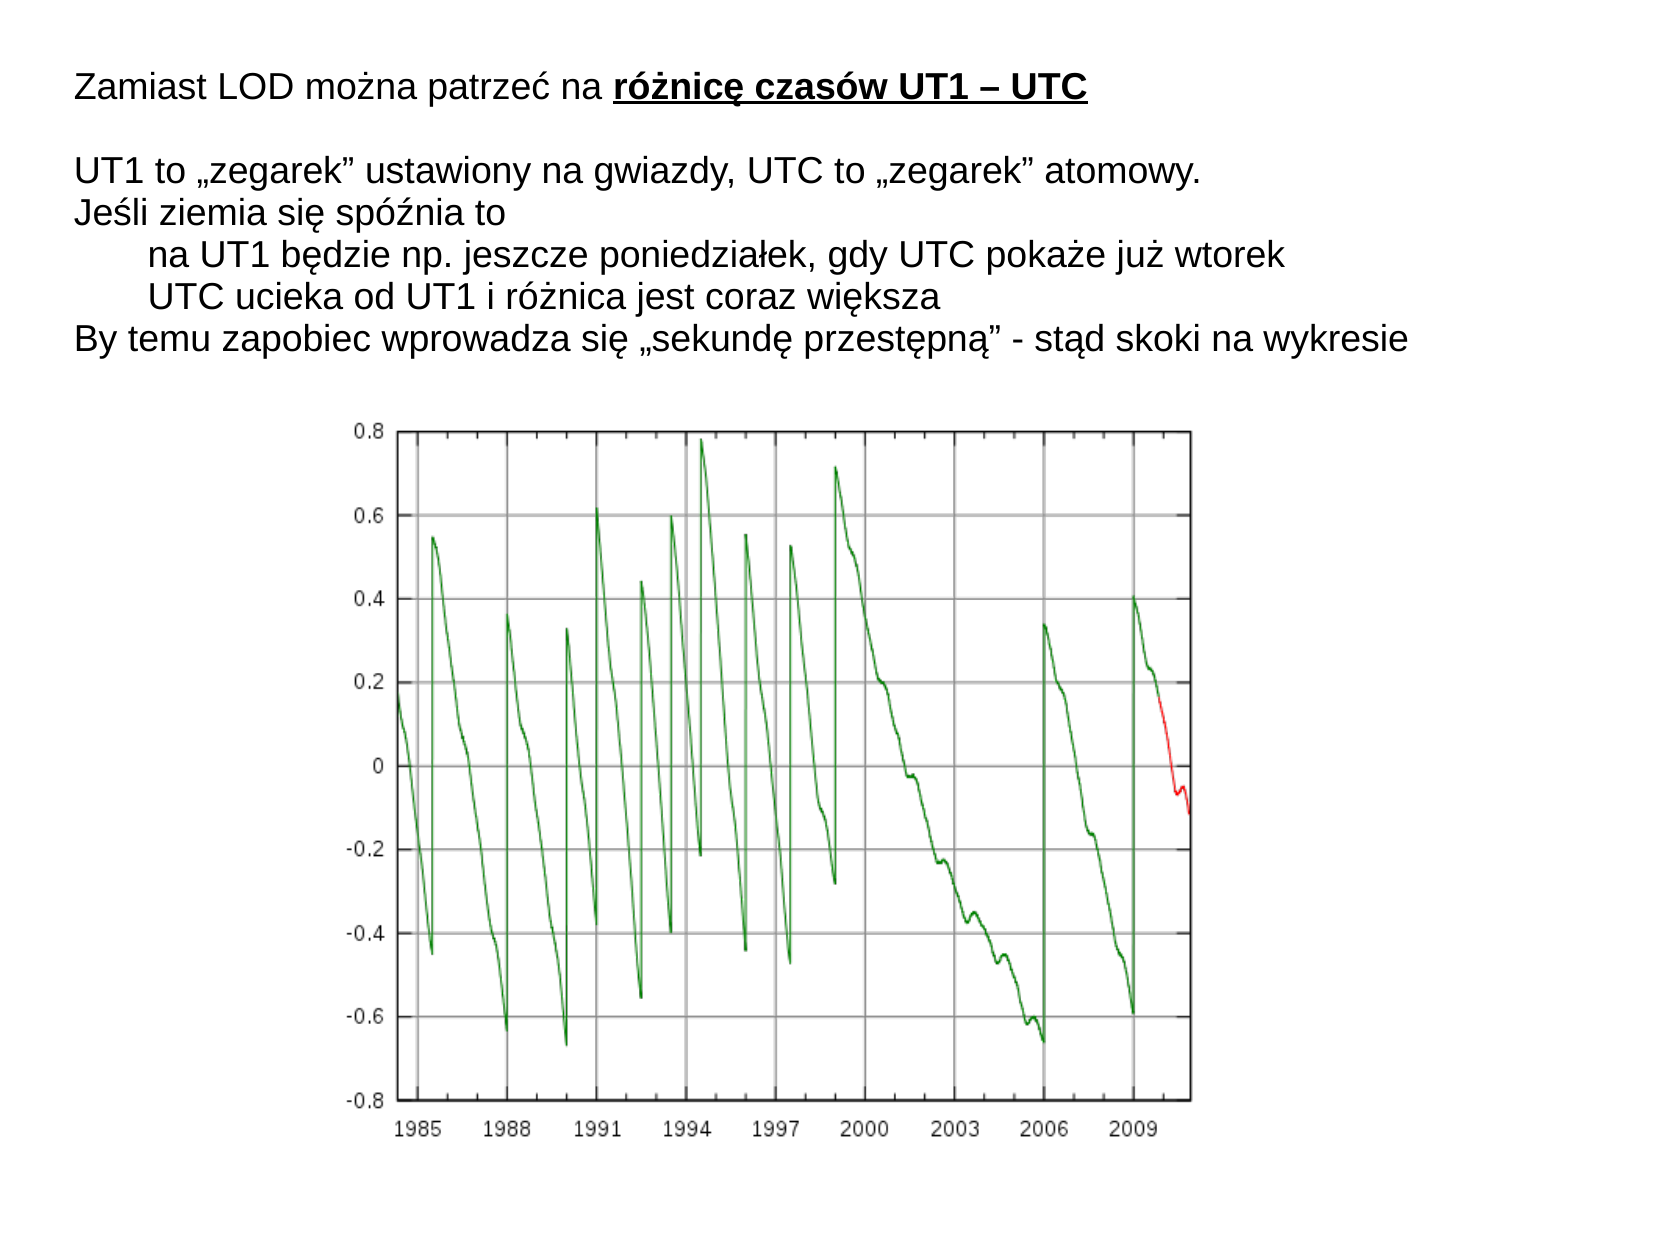

Zamiast LOD można patrzeć na różnicę czasów UT1 – UTC
UT1 to „zegarek” ustawiony na gwiazdy, UTC to „zegarek” atomowy.
Jeśli ziemia się spóźnia to
	na UT1 będzie np. jeszcze poniedziałek, gdy UTC pokaże już wtorek
	UTC ucieka od UT1 i różnica jest coraz większa
By temu zapobiec wprowadza się „sekundę przestępną” - stąd skoki na wykresie